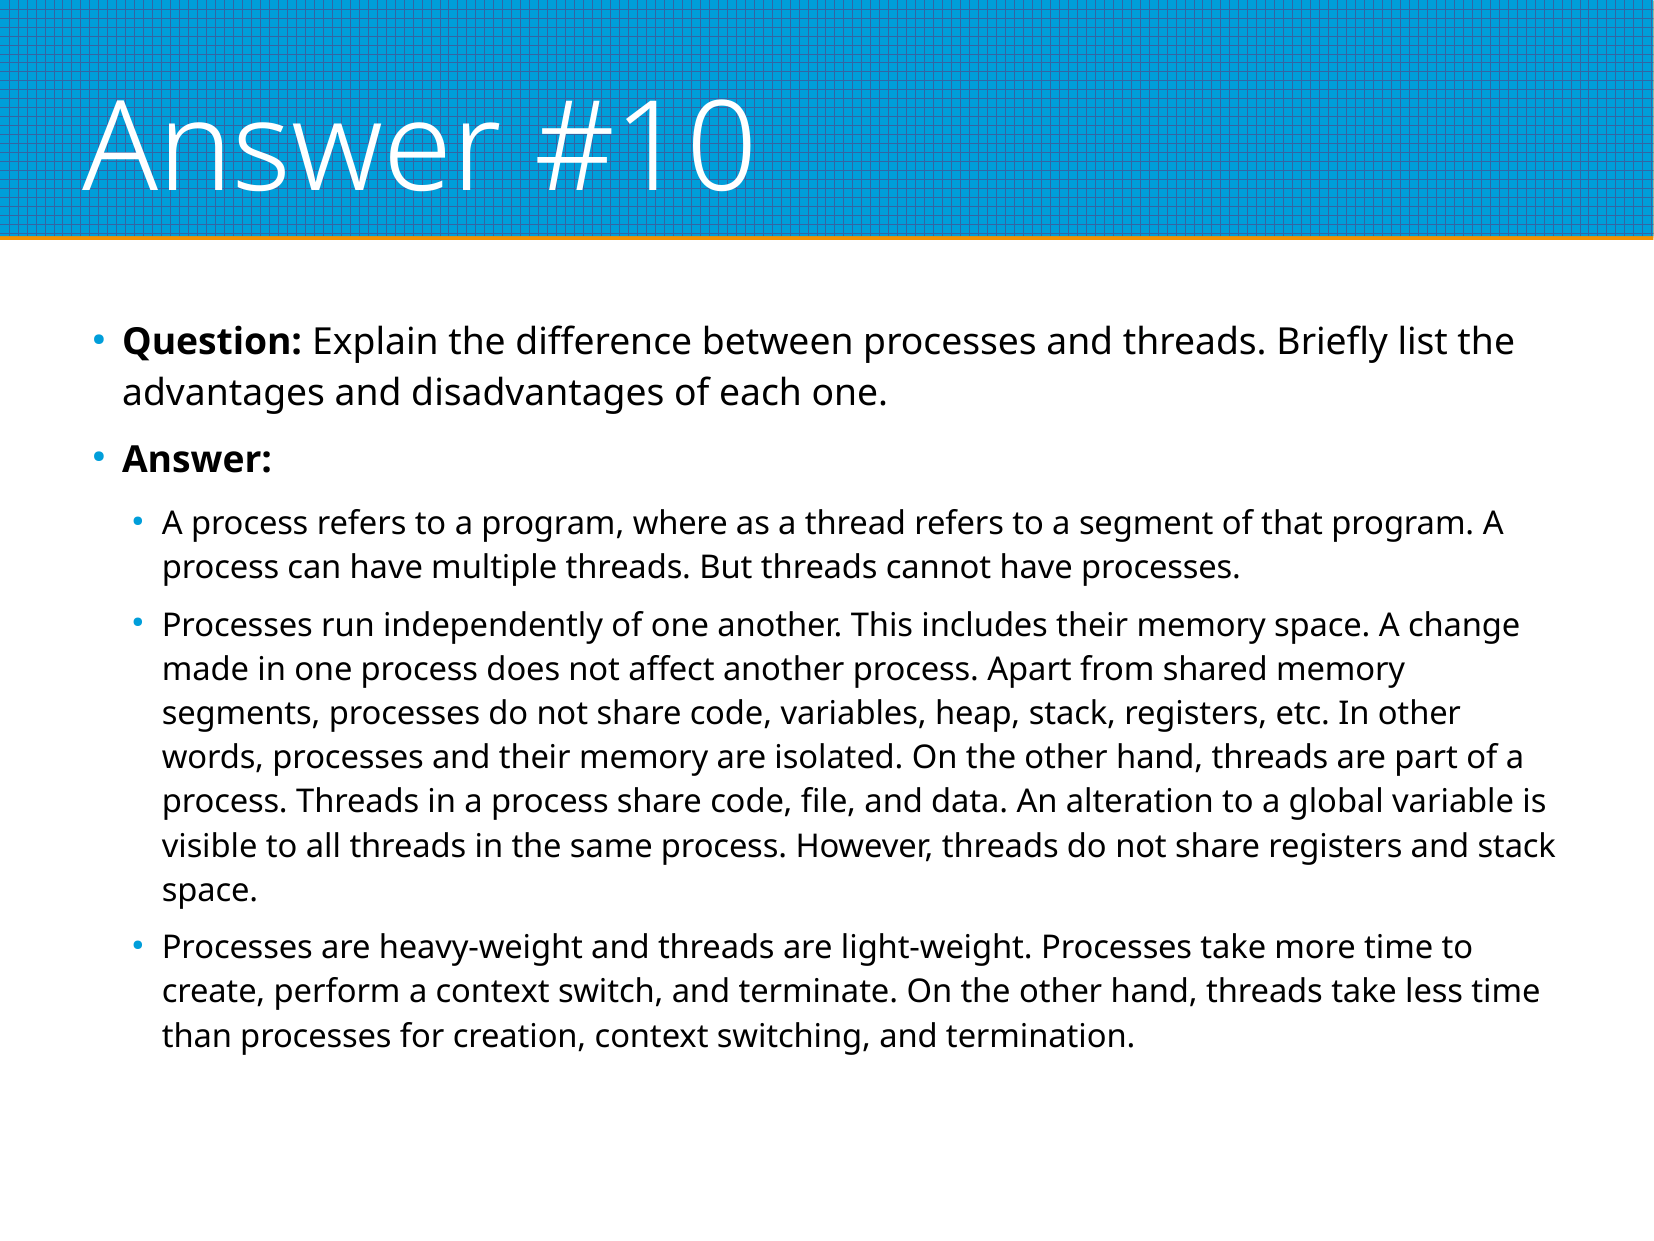

# Answer #10
Question: Explain the difference between processes and threads. Briefly list the advantages and disadvantages of each one.
Answer:
A process refers to a program, where as a thread refers to a segment of that program. A process can have multiple threads. But threads cannot have processes.
Processes run independently of one another. This includes their memory space. A change made in one process does not affect another process. Apart from shared memory segments, processes do not share code, variables, heap, stack, registers, etc. In other words, processes and their memory are isolated. On the other hand, threads are part of a process. Threads in a process share code, file, and data. An alteration to a global variable is visible to all threads in the same process. However, threads do not share registers and stack space.
Processes are heavy-weight and threads are light-weight. Processes take more time to create, perform a context switch, and terminate. On the other hand, threads take less time than processes for creation, context switching, and termination.